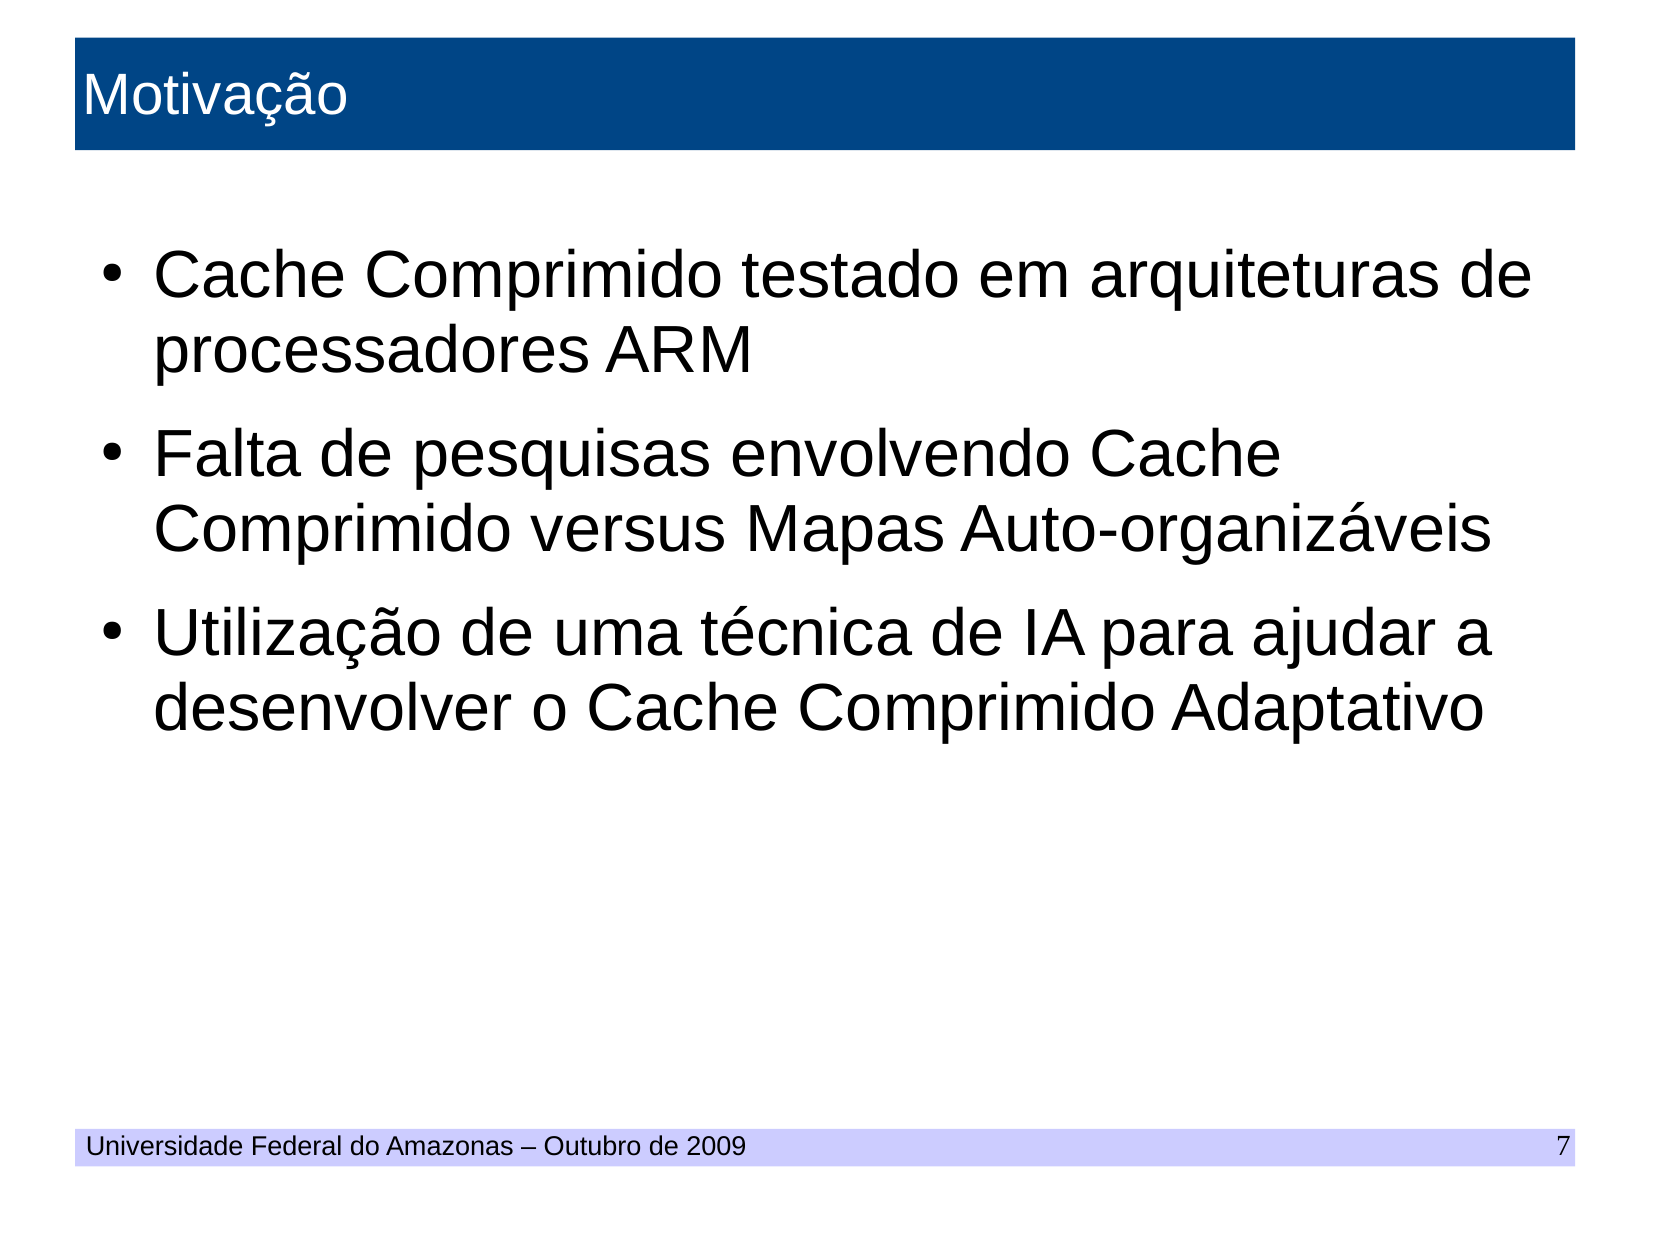

# Motivação
Cache Comprimido testado em arquiteturas de processadores ARM
Falta de pesquisas envolvendo Cache Comprimido versus Mapas Auto-organizáveis
Utilização de uma técnica de IA para ajudar a desenvolver o Cache Comprimido Adaptativo
7